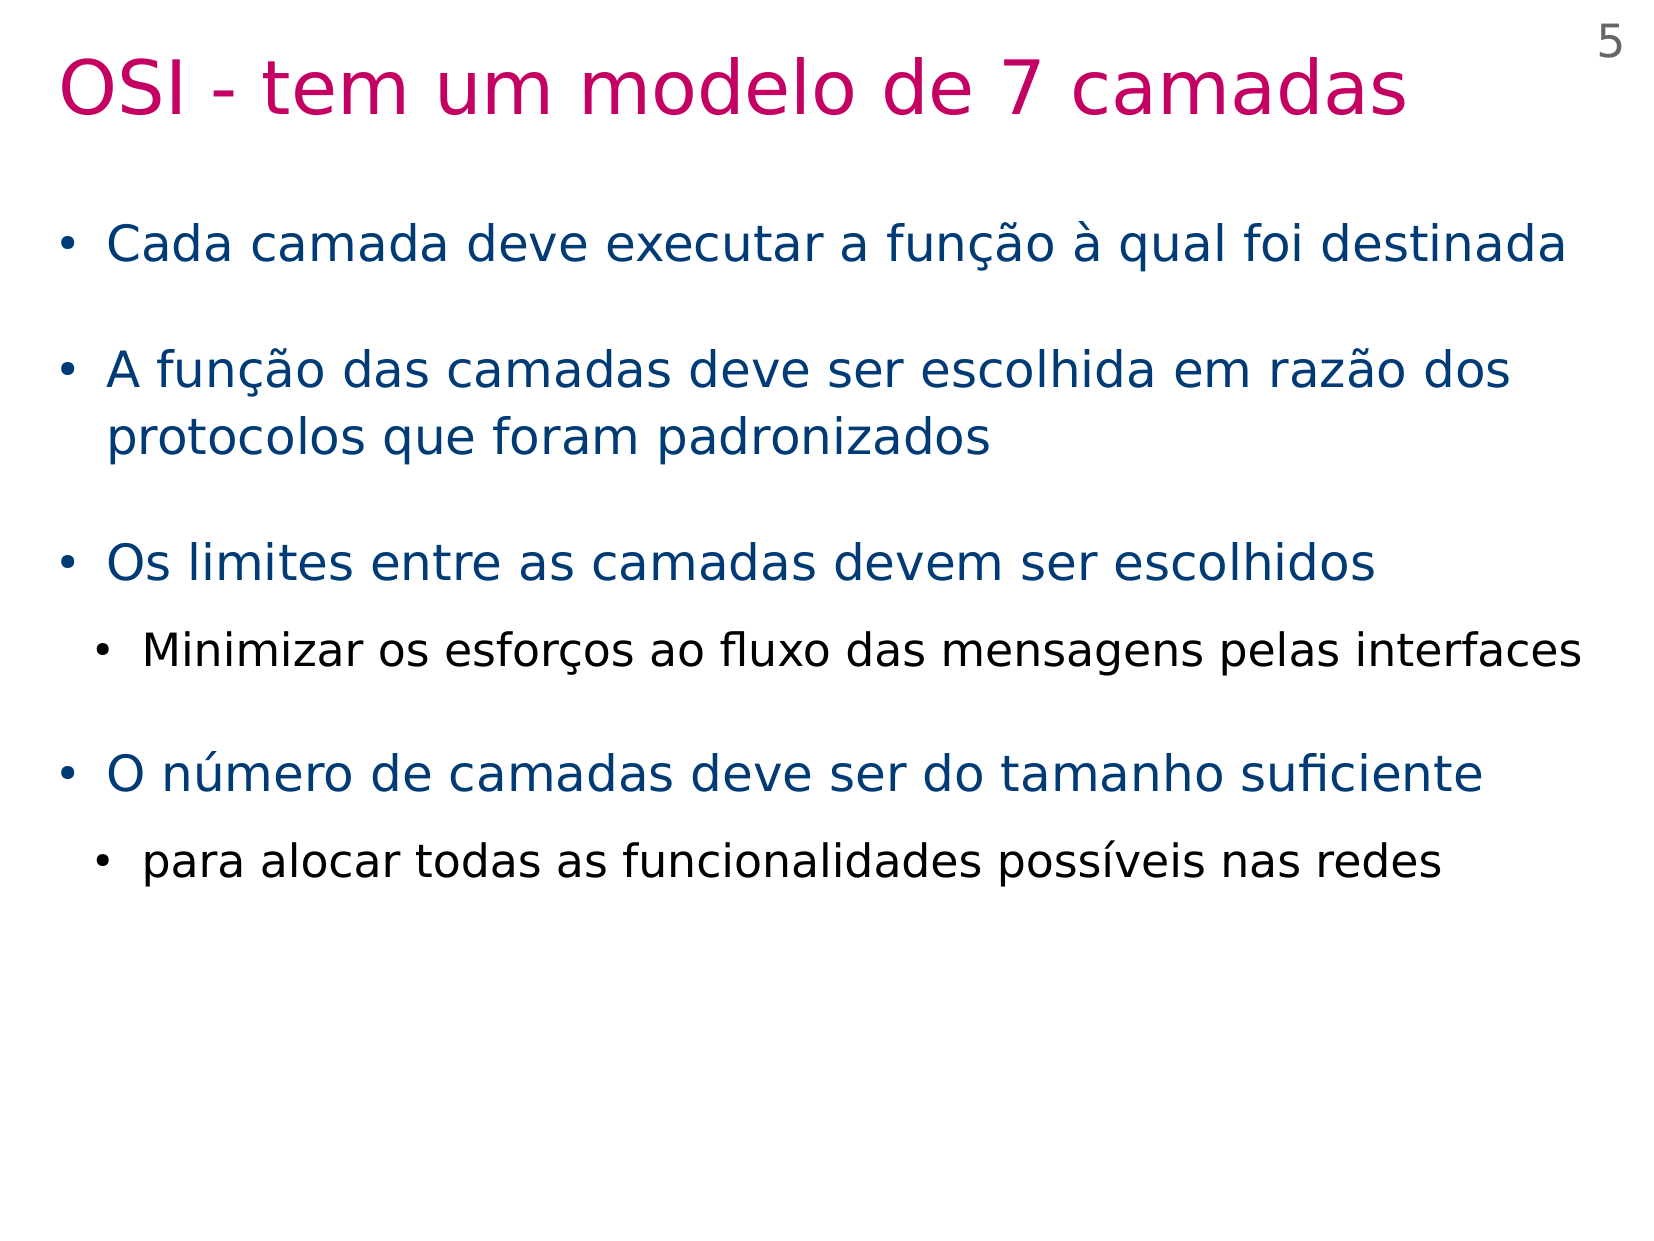

5
# OSI - tem um modelo de 7 camadas
Cada camada deve executar a função à qual foi destinada
A função das camadas deve ser escolhida em razão dos protocolos que foram padronizados
Os limites entre as camadas devem ser escolhidos
Minimizar os esforços ao fluxo das mensagens pelas interfaces
O número de camadas deve ser do tamanho suficiente
para alocar todas as funcionalidades possíveis nas redes